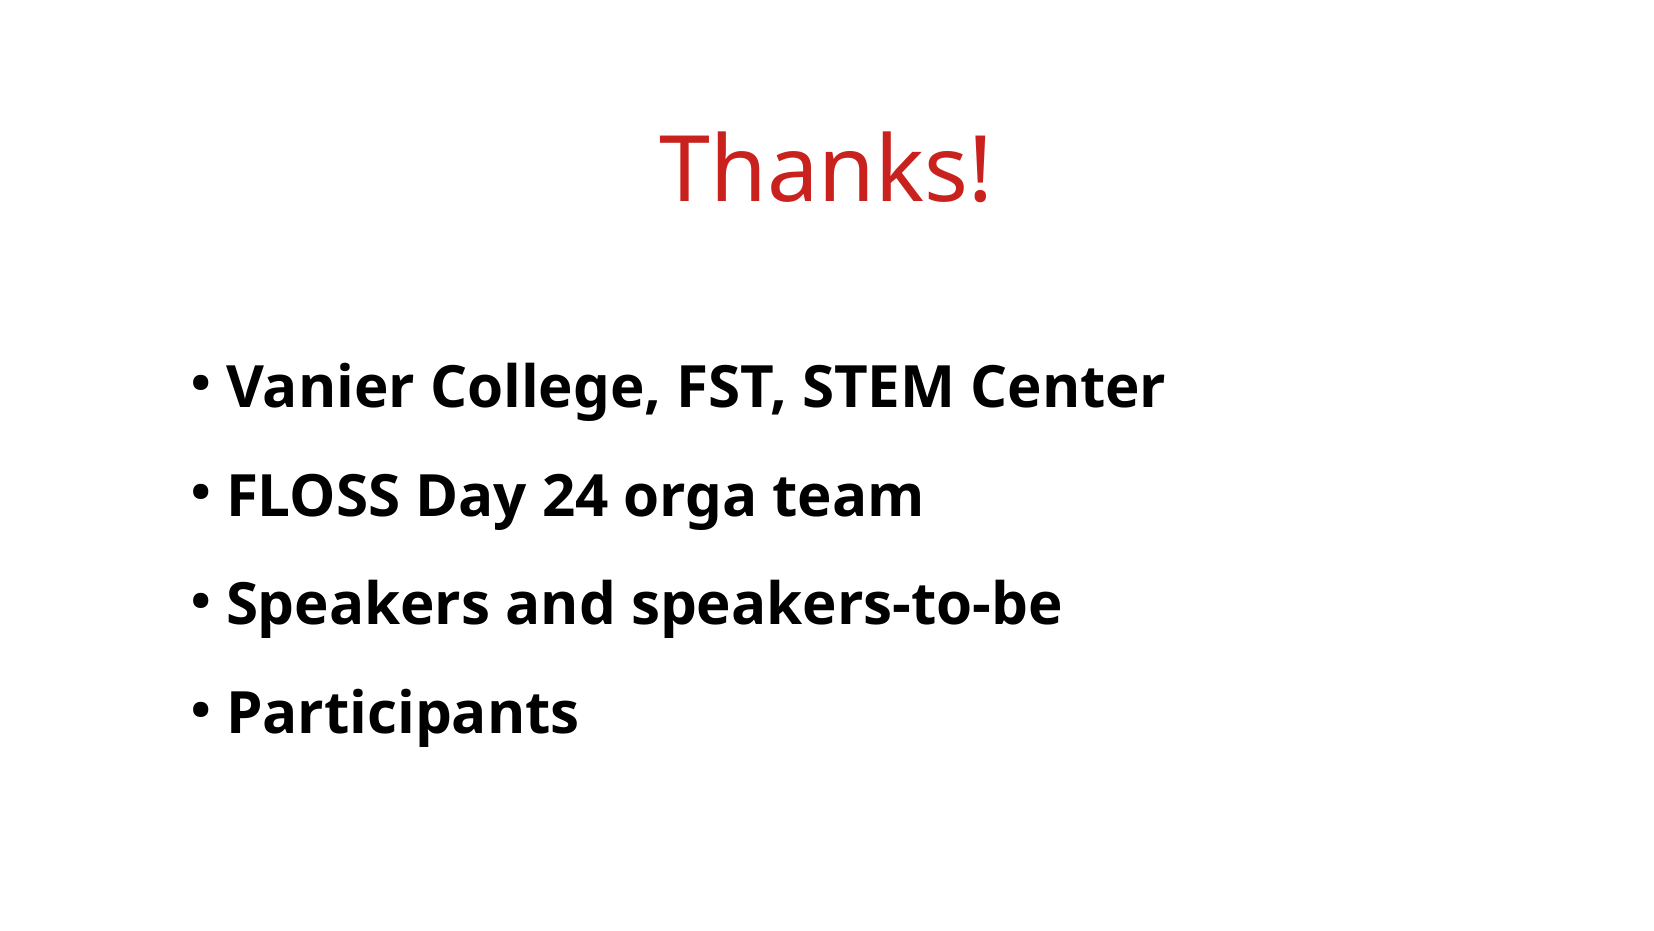

# Thanks!
Vanier College, FST, STEM Center
FLOSS Day 24 orga team
Speakers and speakers-to-be
Participants